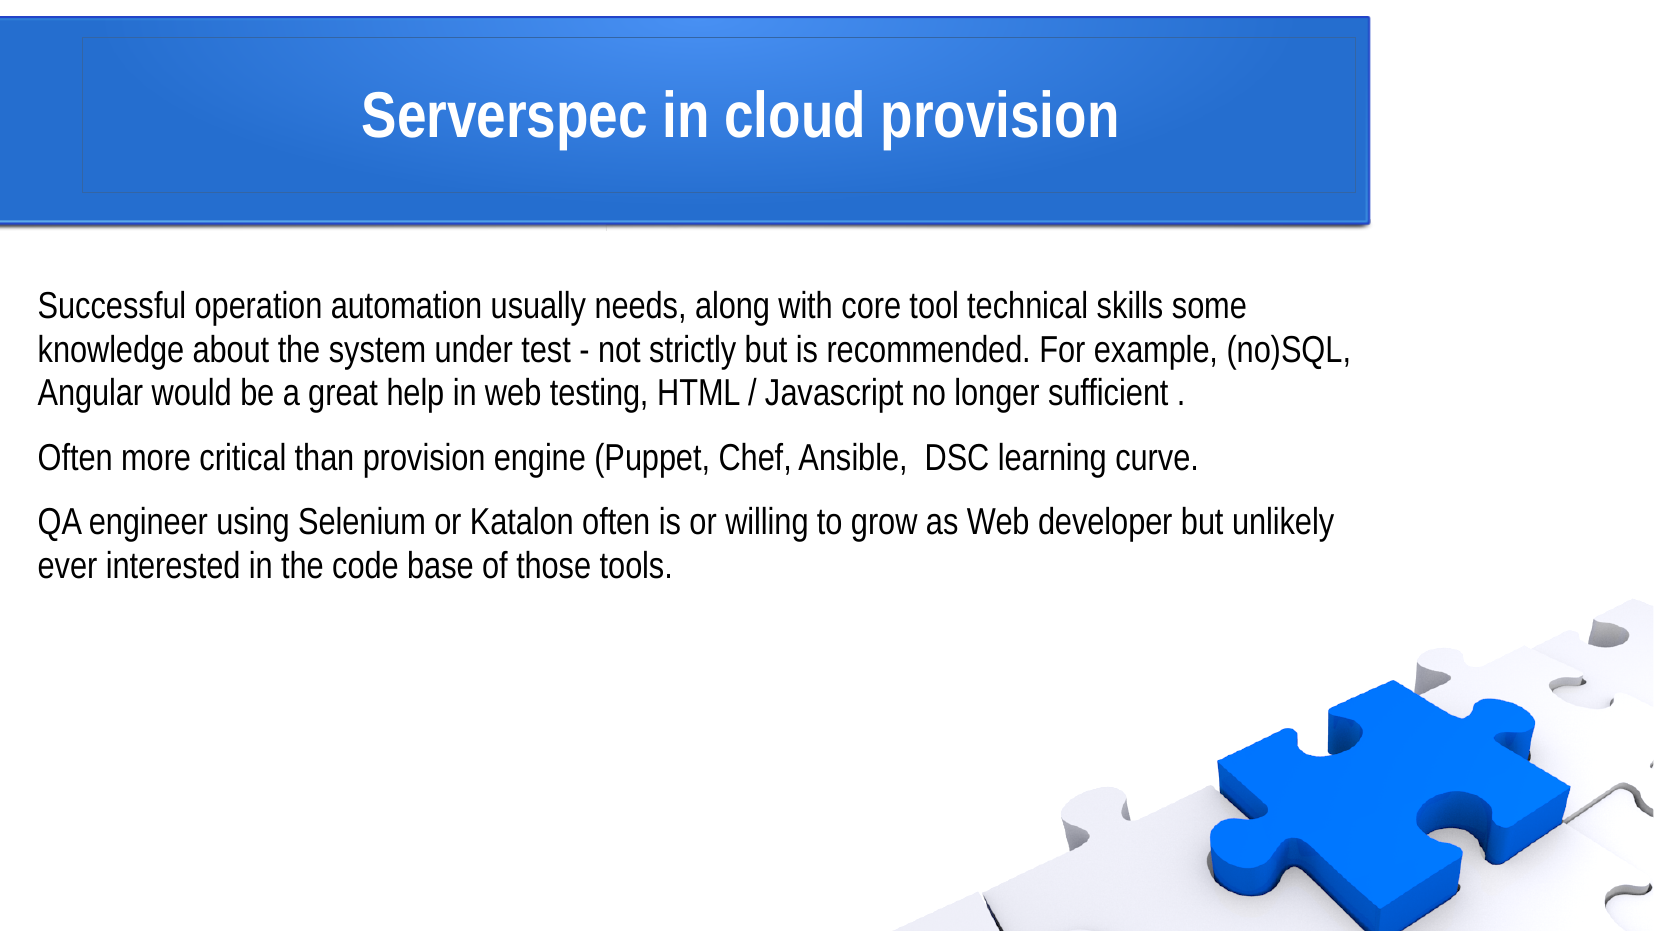

# Serverspec in cloud provision
Successful operation automation usually needs, along with core tool technical skills some knowledge about the system under test - not strictly but is recommended. For example, (no)SQL, Angular would be a great help in web testing, HTML / Javascript no longer sufficient .
Often more critical than provision engine (Puppet, Chef, Ansible, DSC learning curve.
QA engineer using Selenium or Katalon often is or willing to grow as Web developer but unlikely ever interested in the code base of those tools.